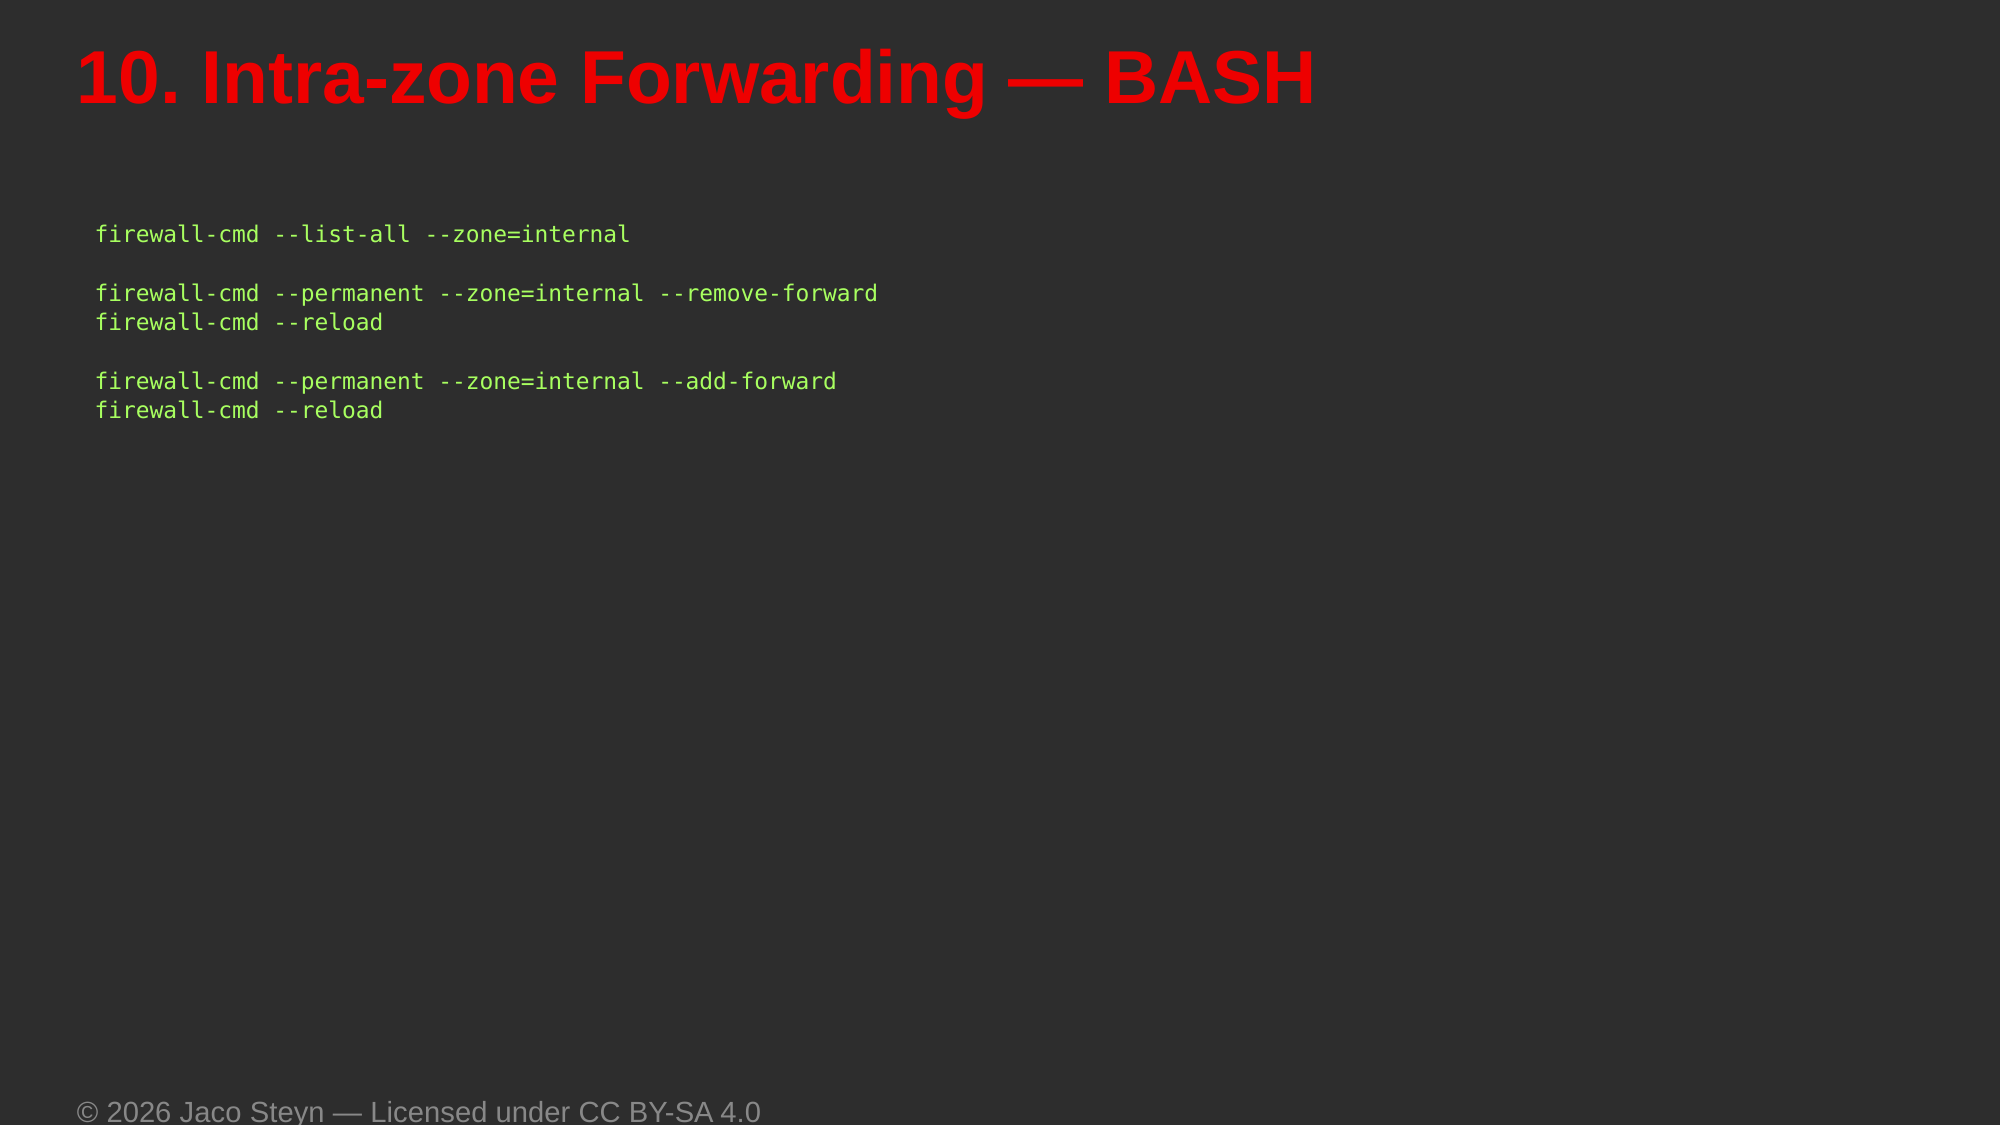

10. Intra-zone Forwarding — BASH
firewall-cmd --list-all --zone=internal
firewall-cmd --permanent --zone=internal --remove-forward
firewall-cmd --reload
firewall-cmd --permanent --zone=internal --add-forward
firewall-cmd --reload
© 2026 Jaco Steyn — Licensed under CC BY-SA 4.0